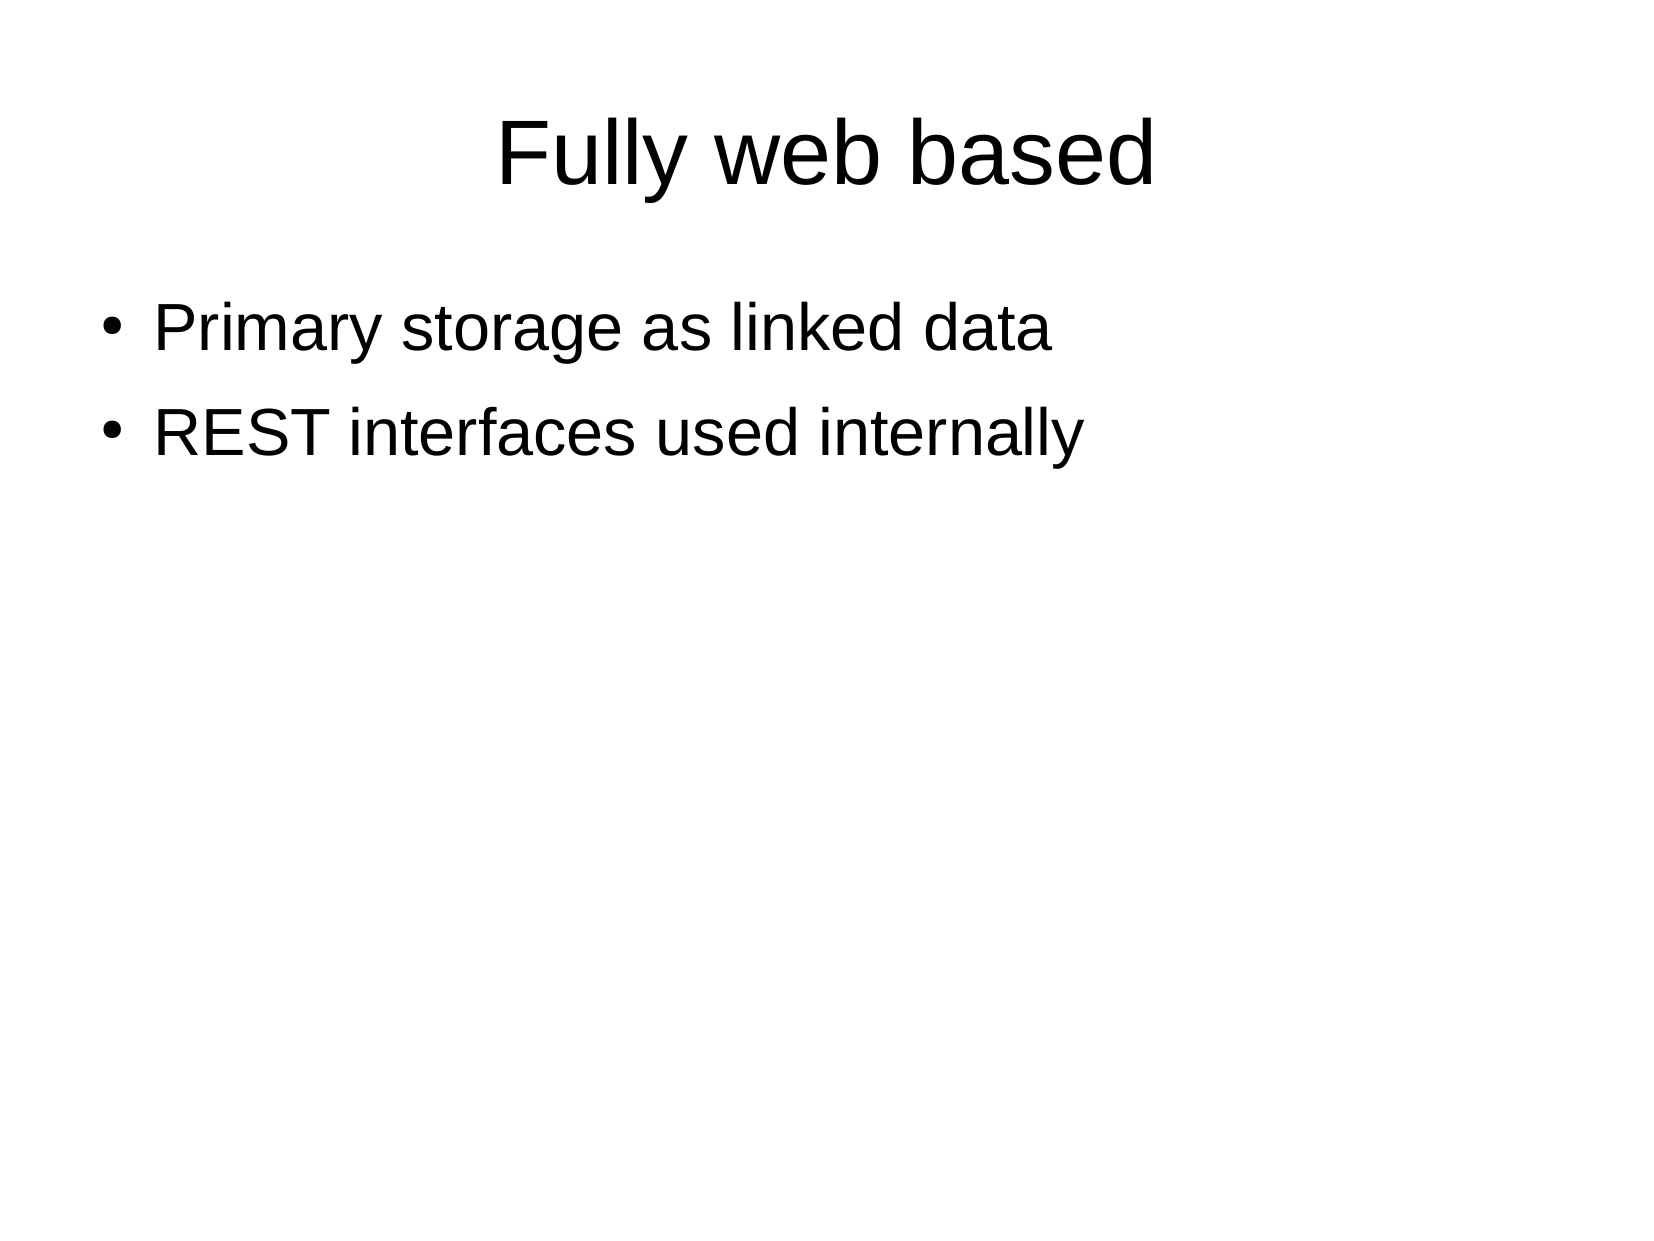

# Fully web based
Primary storage as linked data
REST interfaces used internally